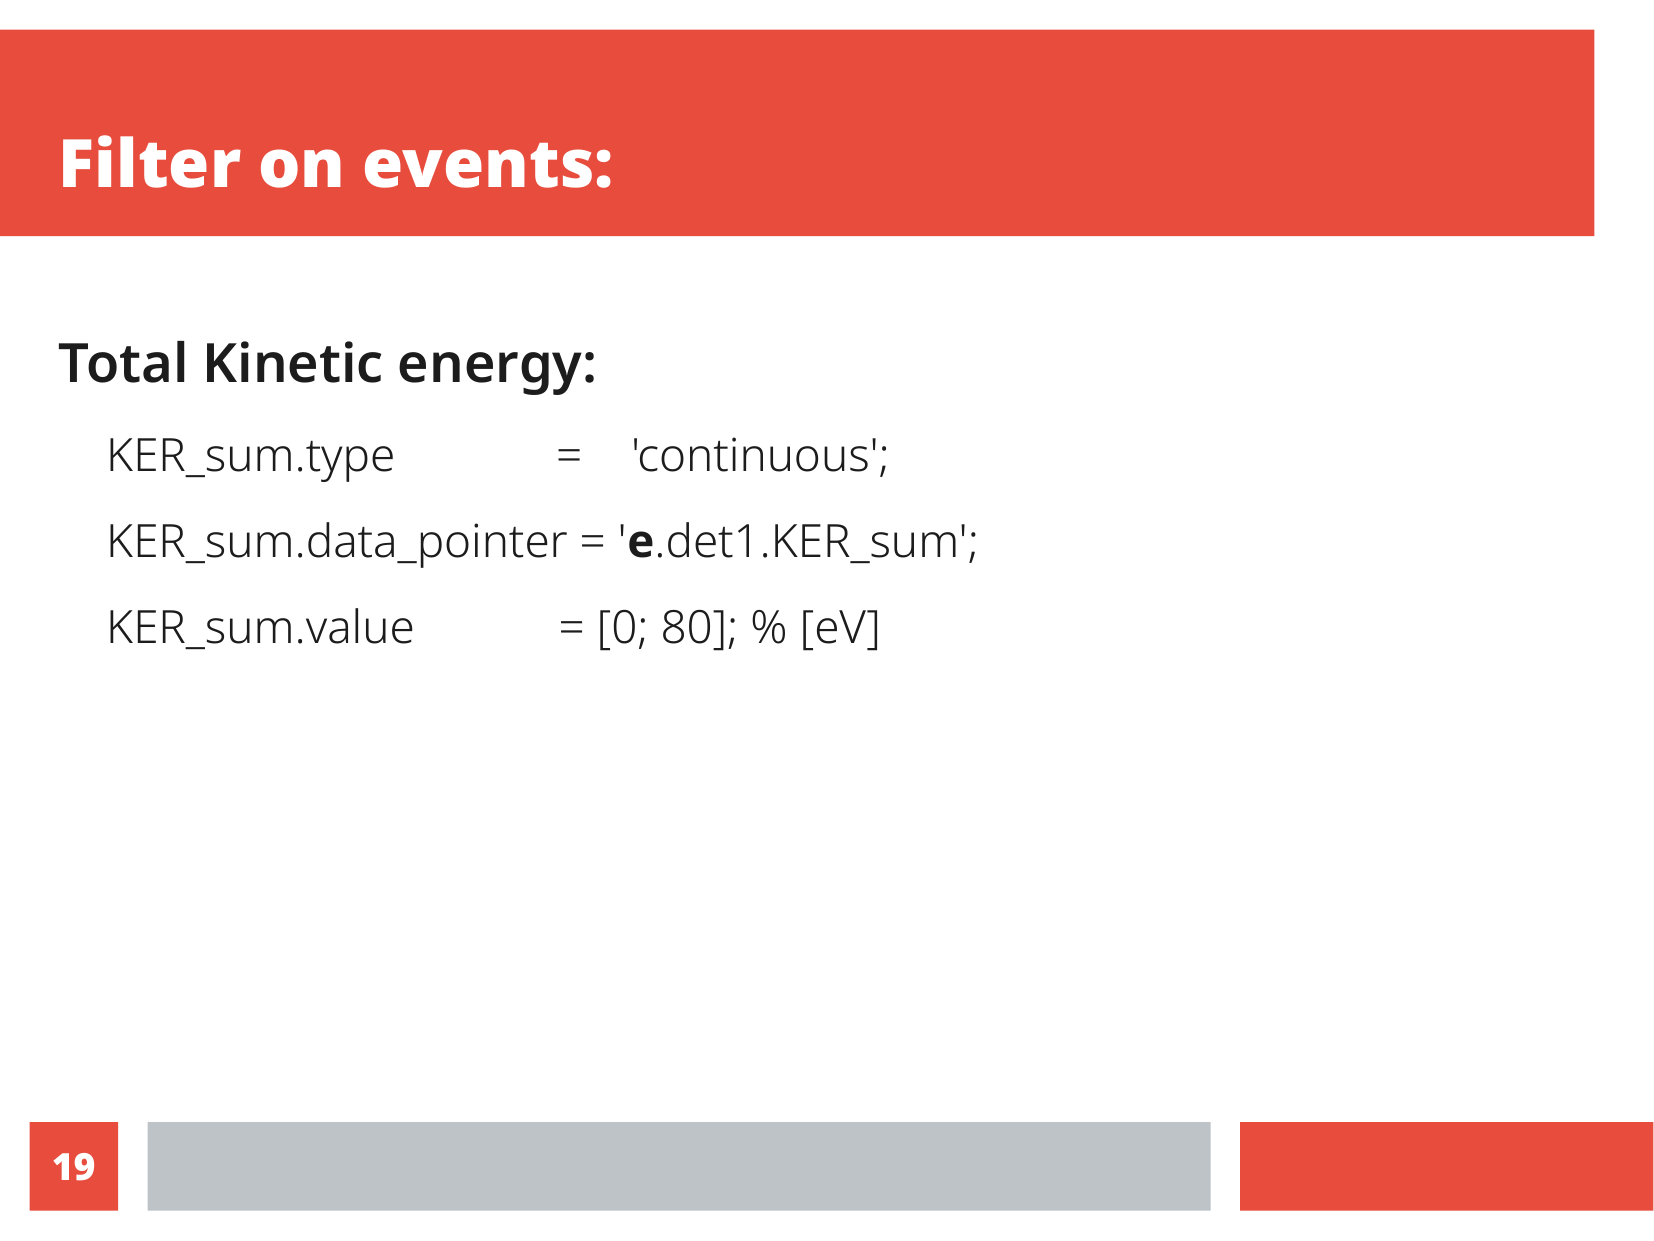

# Filter on events:
Total Kinetic energy:
KER_sum.type 	=	'continuous';
KER_sum.data_pointer = 'e.det1.KER_sum';
KER_sum.value = [0; 80]; % [eV]
19